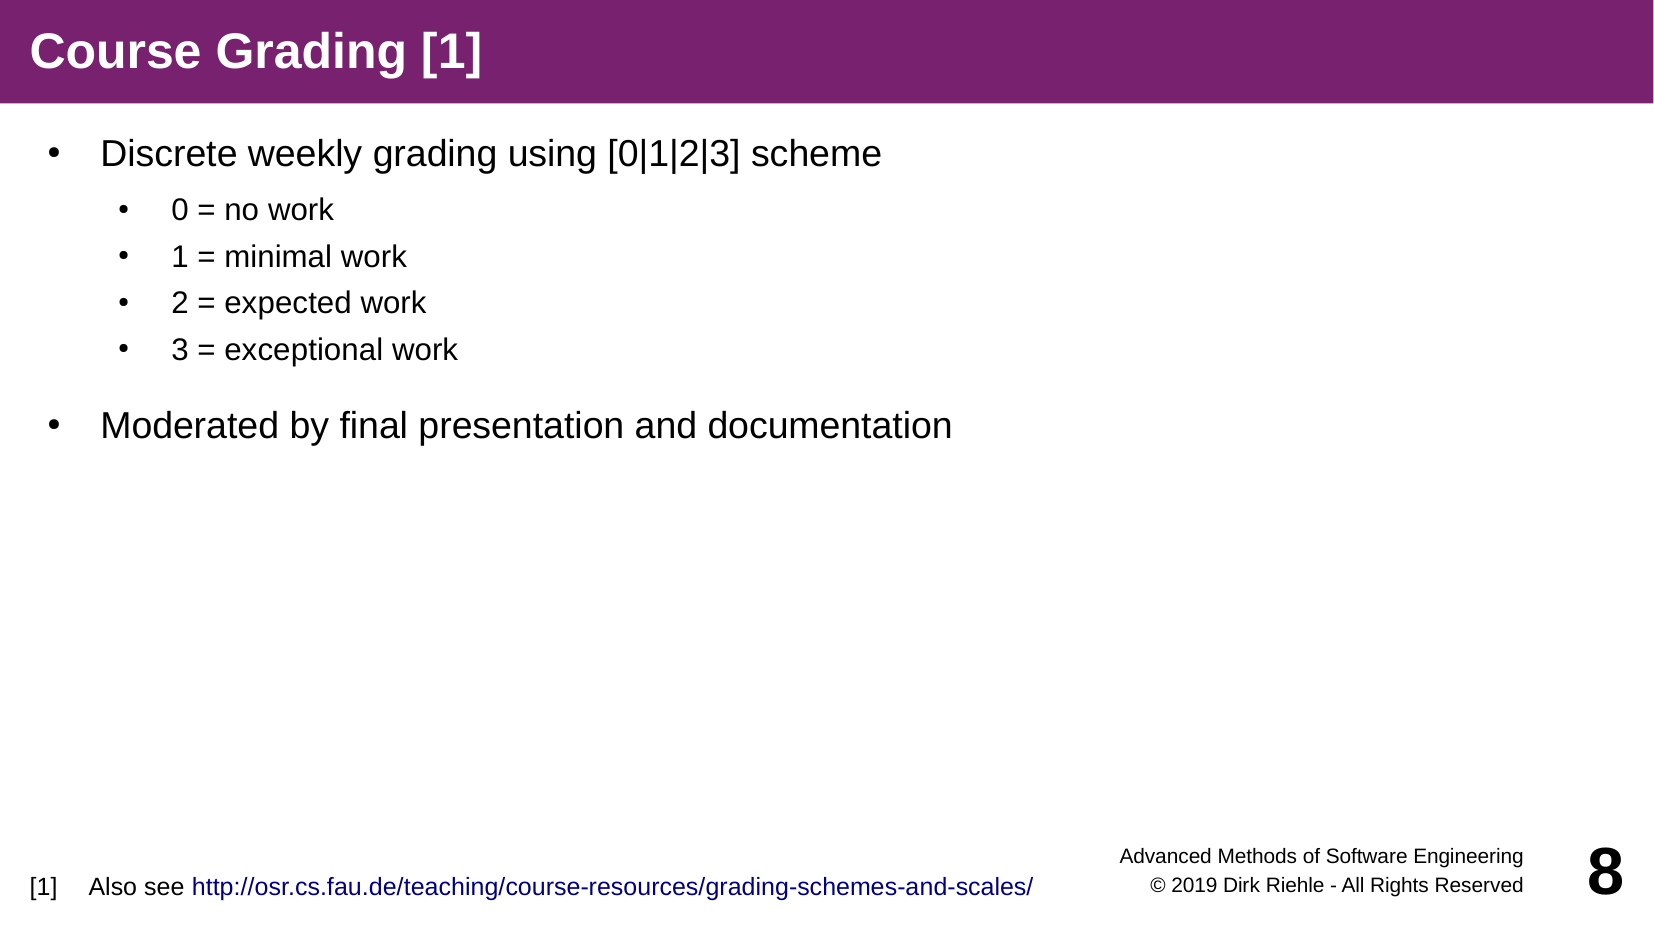

# Course Grading [1]
Discrete weekly grading using [0|1|2|3] scheme
0 = no work
1 = minimal work
2 = expected work
3 = exceptional work
Moderated by final presentation and documentation
[1]	Also see http://osr.cs.fau.de/teaching/course-resources/grading-schemes-and-scales/
Advanced Methods of Software Engineering
8
© 2019 Dirk Riehle - All Rights Reserved